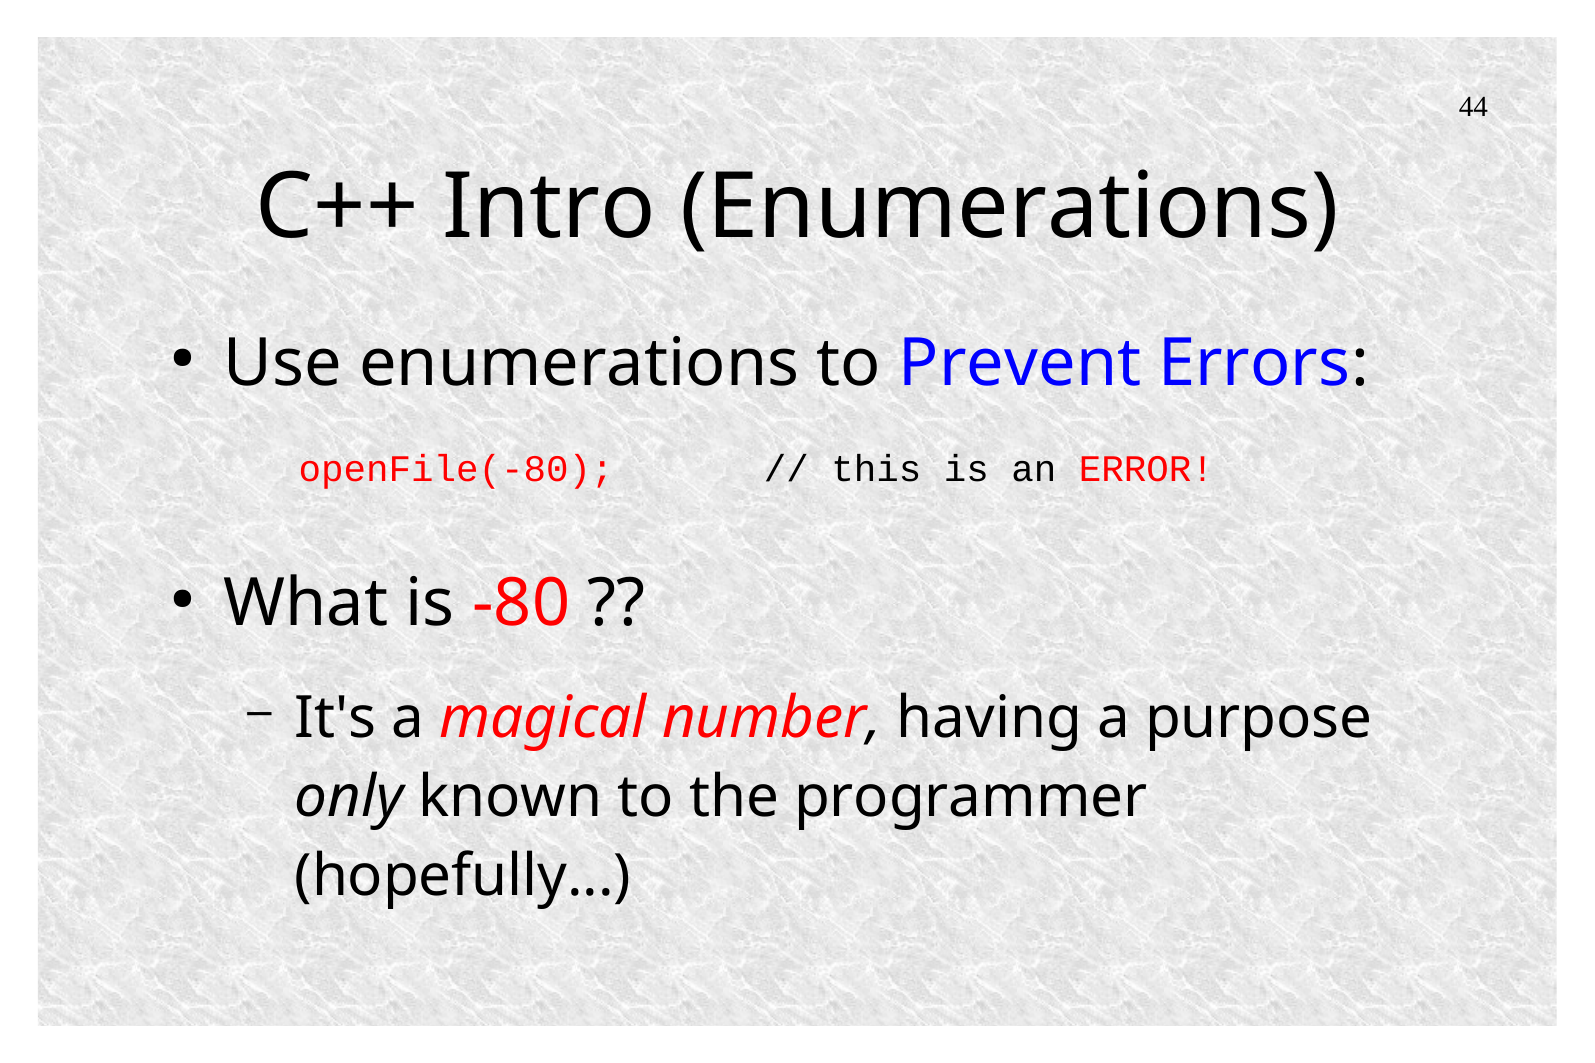

44
# C++ Intro (Enumerations)
Use enumerations to Prevent Errors:
What is -80 ??
It's a magical number, having a purpose only known to the programmer (hopefully...)
openFile(-80);		 // this is an ERROR!